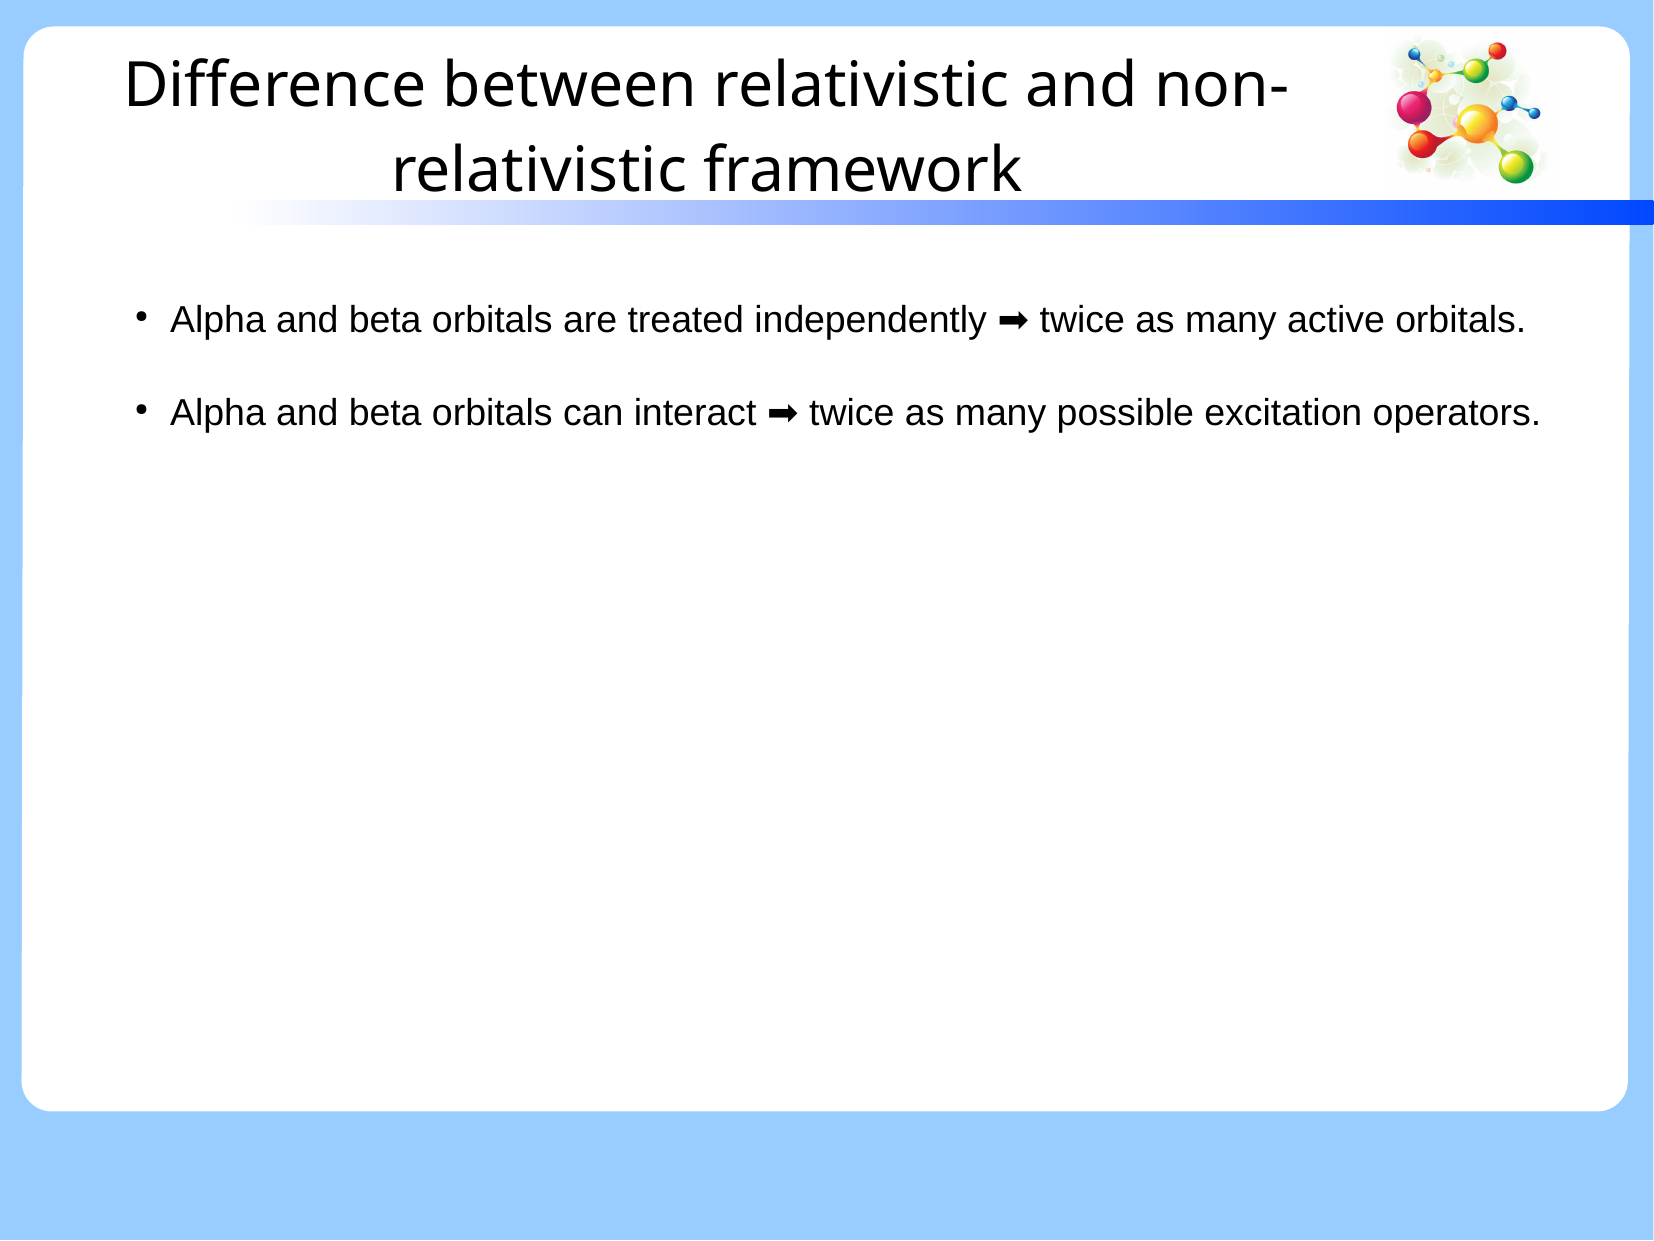

# Difference between relativistic and non-relativistic framework
Alpha and beta orbitals are treated independently ➡ twice as many active orbitals.
Alpha and beta orbitals can interact ➡ twice as many possible excitation operators.